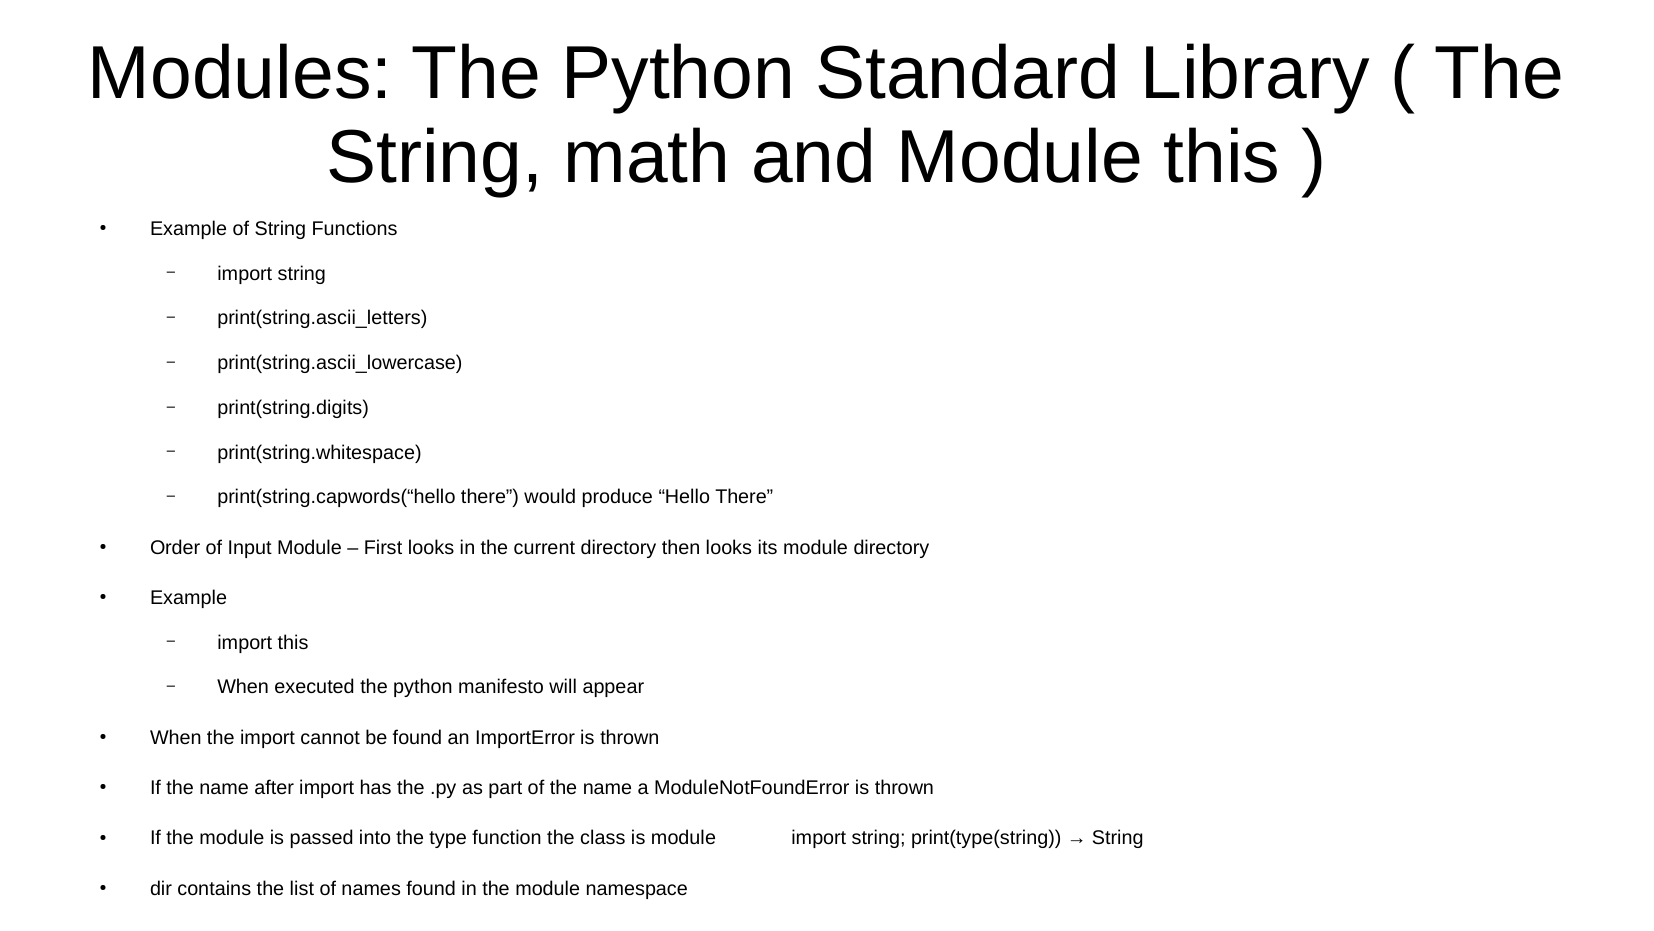

# Modules: The Python Standard Library ( The String, math and Module this )
Example of String Functions
import string
print(string.ascii_letters)
print(string.ascii_lowercase)
print(string.digits)
print(string.whitespace)
print(string.capwords(“hello there”) would produce “Hello There”
Order of Input Module – First looks in the current directory then looks its module directory
Example
import this
When executed the python manifesto will appear
When the import cannot be found an ImportError is thrown
If the name after import has the .py as part of the name a ModuleNotFoundError is thrown
If the module is passed into the type function the class is module		import string; print(type(string)) → String
dir contains the list of names found in the module namespace